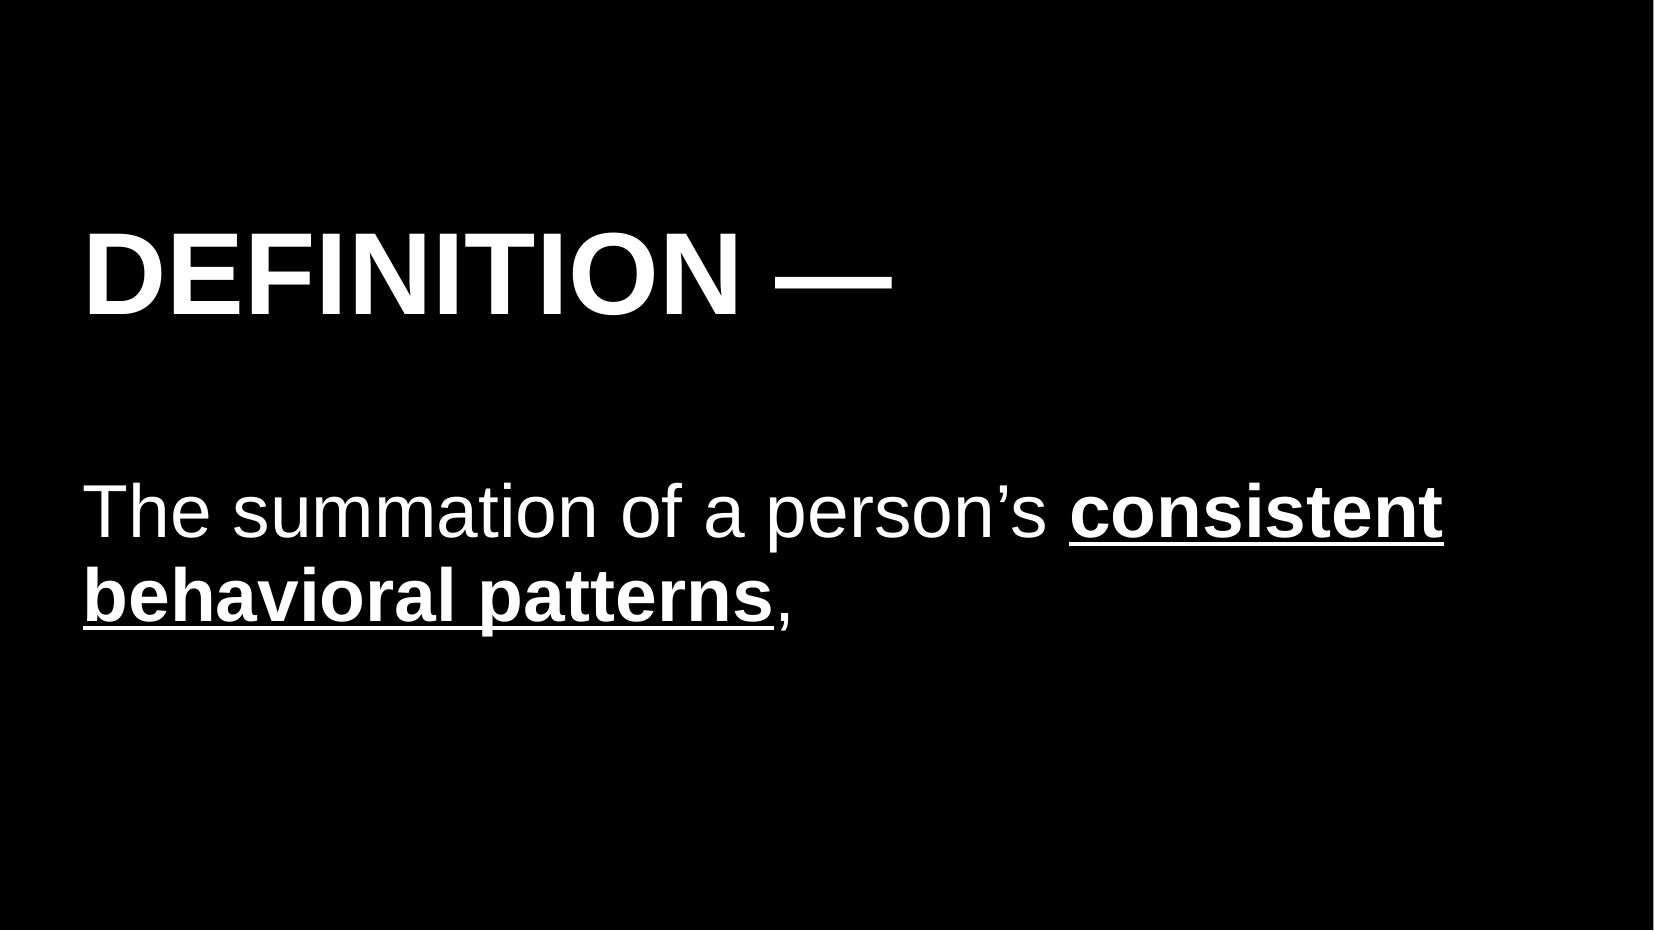

# DEFINITION —
The summation of a person’s consistent behavioral patterns,